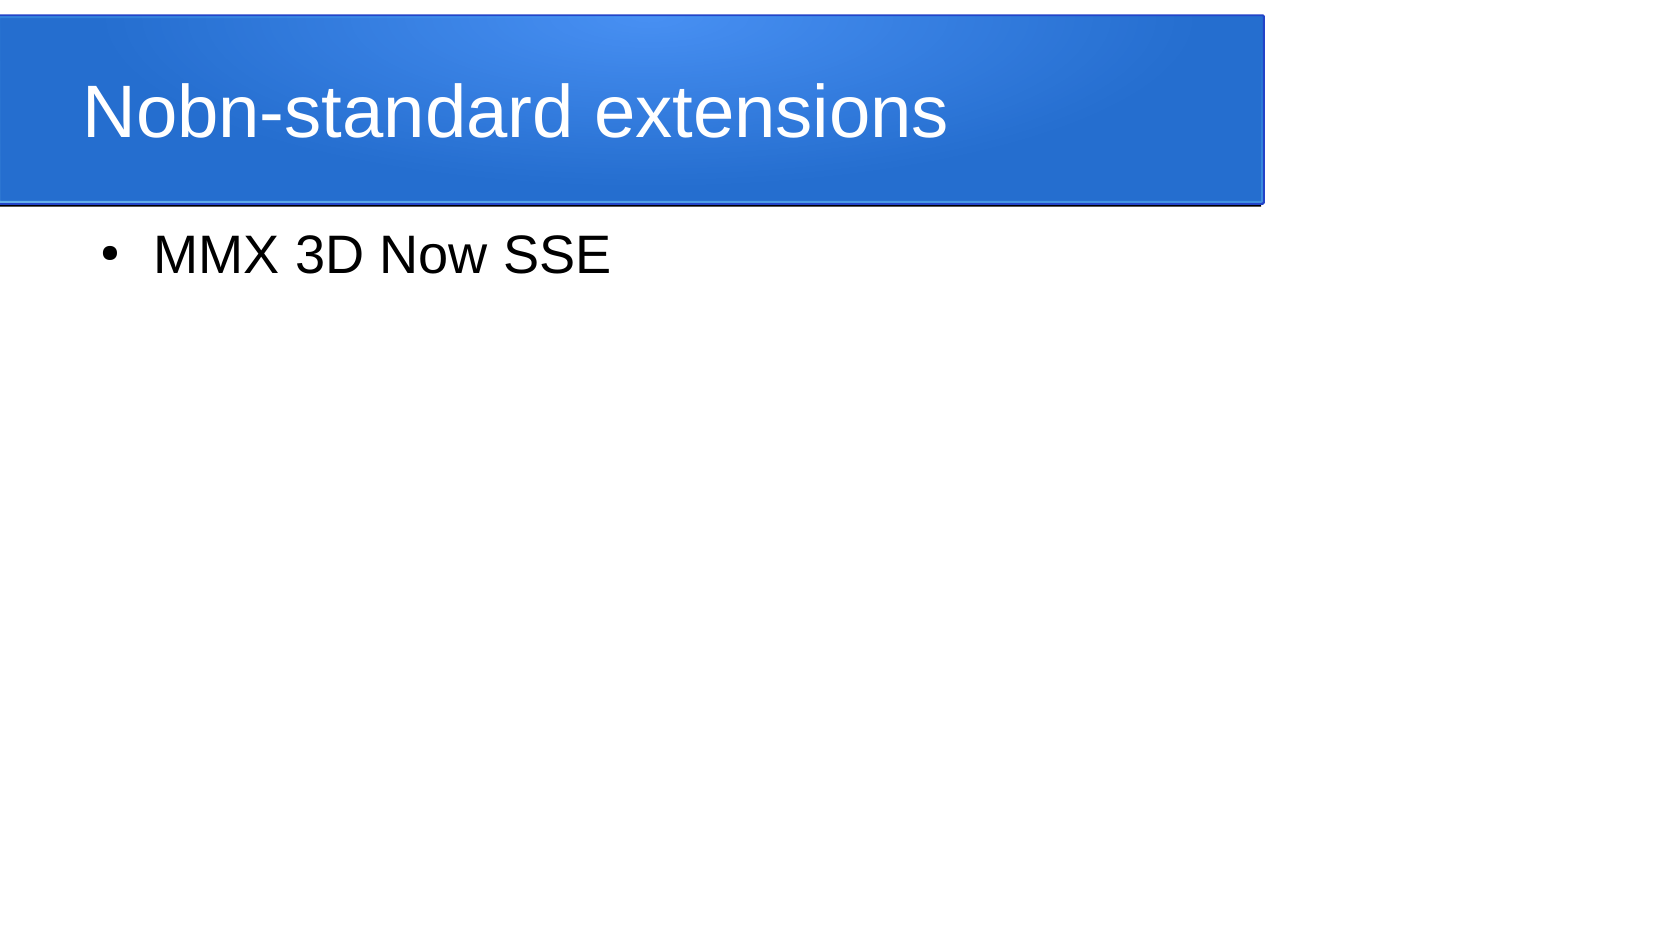

# Nobn-standard extensions
MMX 3D Now SSE